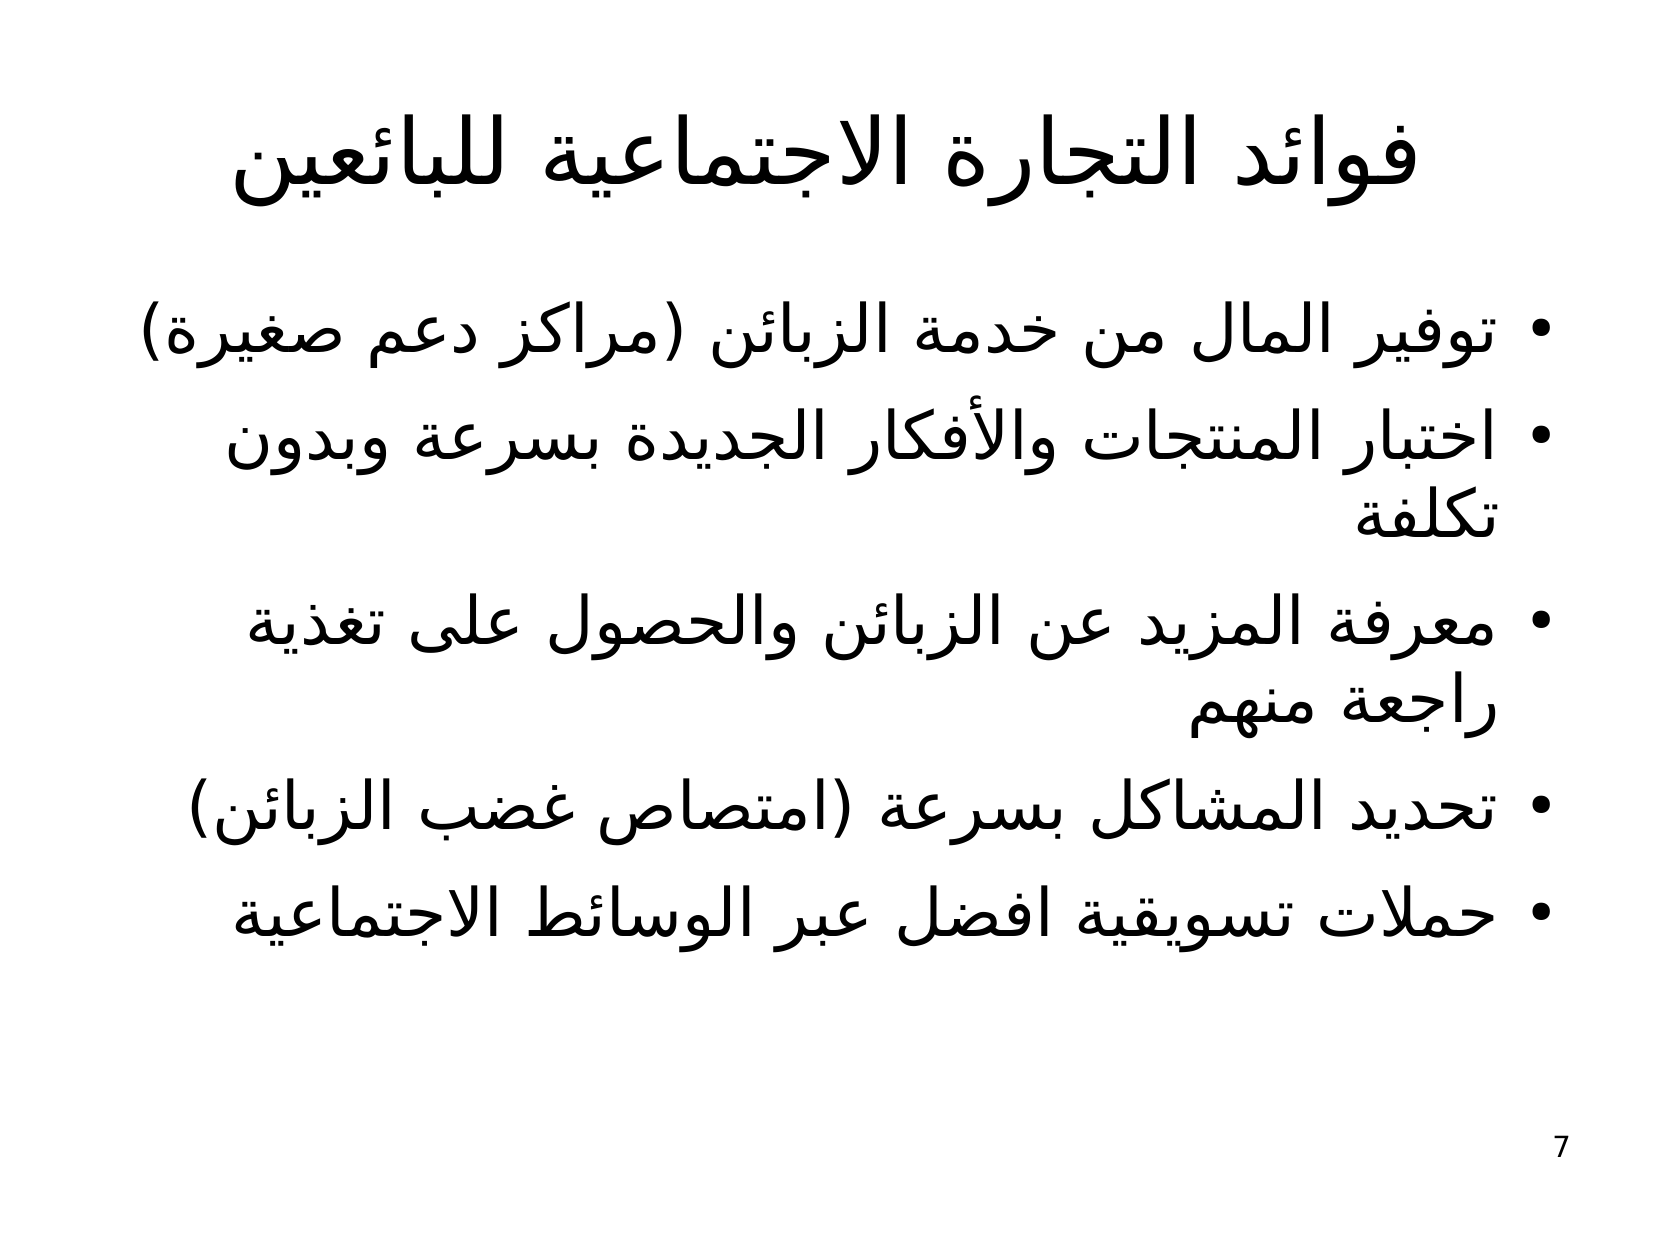

# فوائد التجارة الاجتماعية للبائعين
توفير المال من خدمة الزبائن (مراكز دعم صغيرة)
اختبار المنتجات والأفكار الجديدة بسرعة وبدون تكلفة
معرفة المزيد عن الزبائن والحصول على تغذية راجعة منهم
تحديد المشاكل بسرعة (امتصاص غضب الزبائن)
حملات تسويقية افضل عبر الوسائط الاجتماعية
7